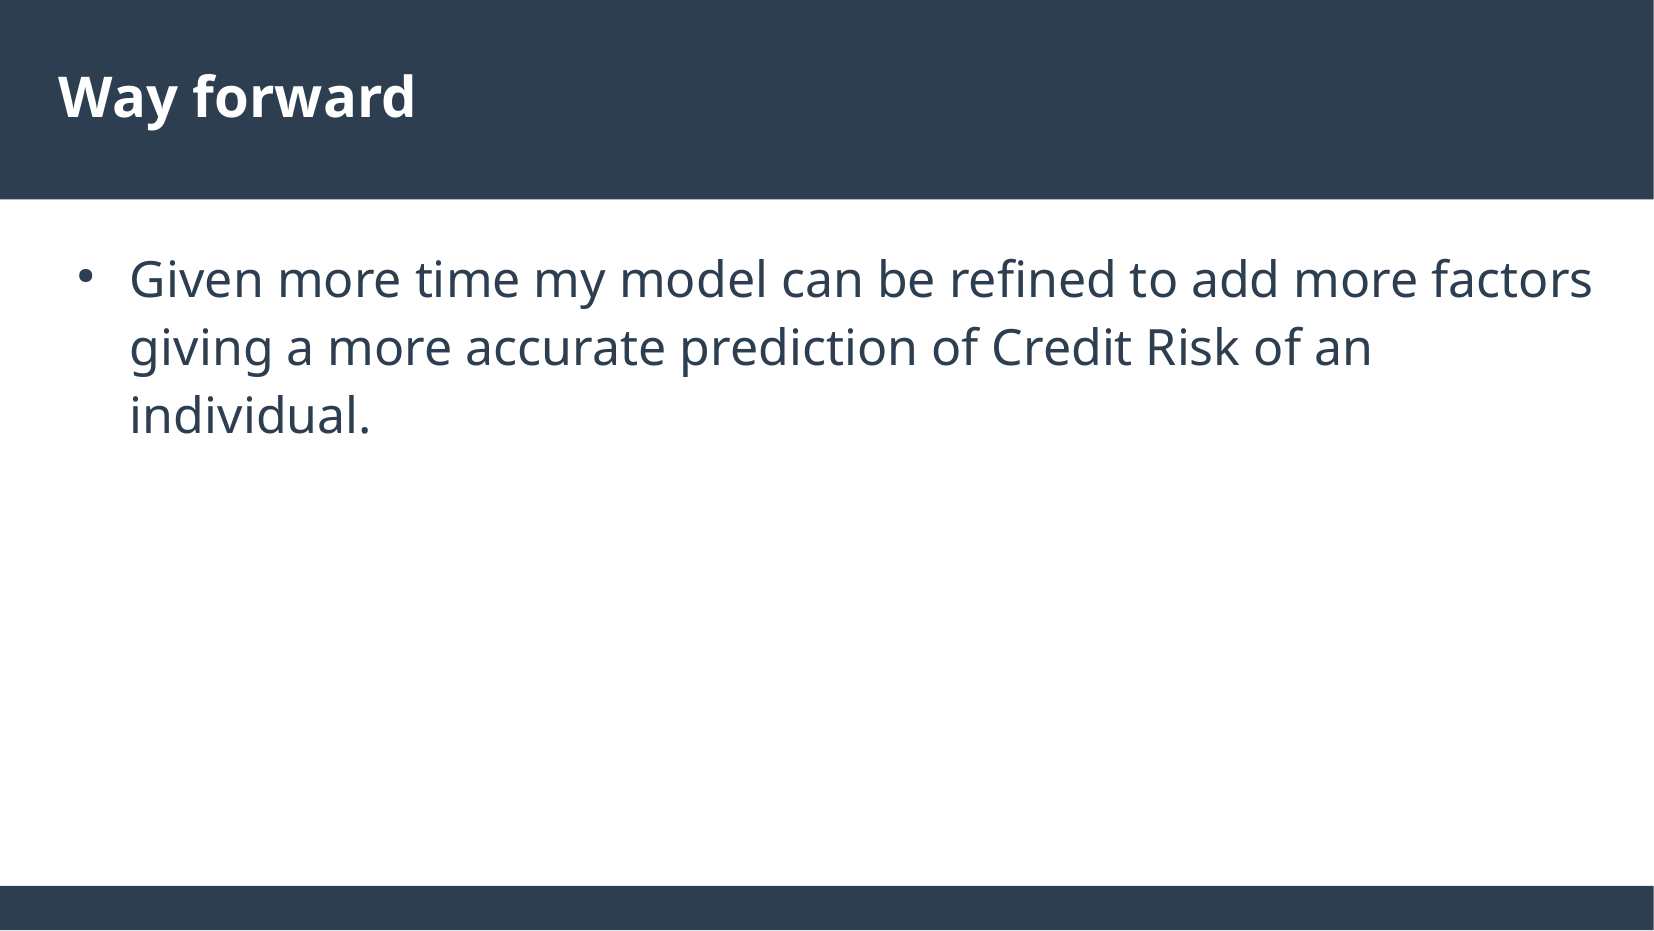

# Way forward
Given more time my model can be refined to add more factors giving a more accurate prediction of Credit Risk of an individual.